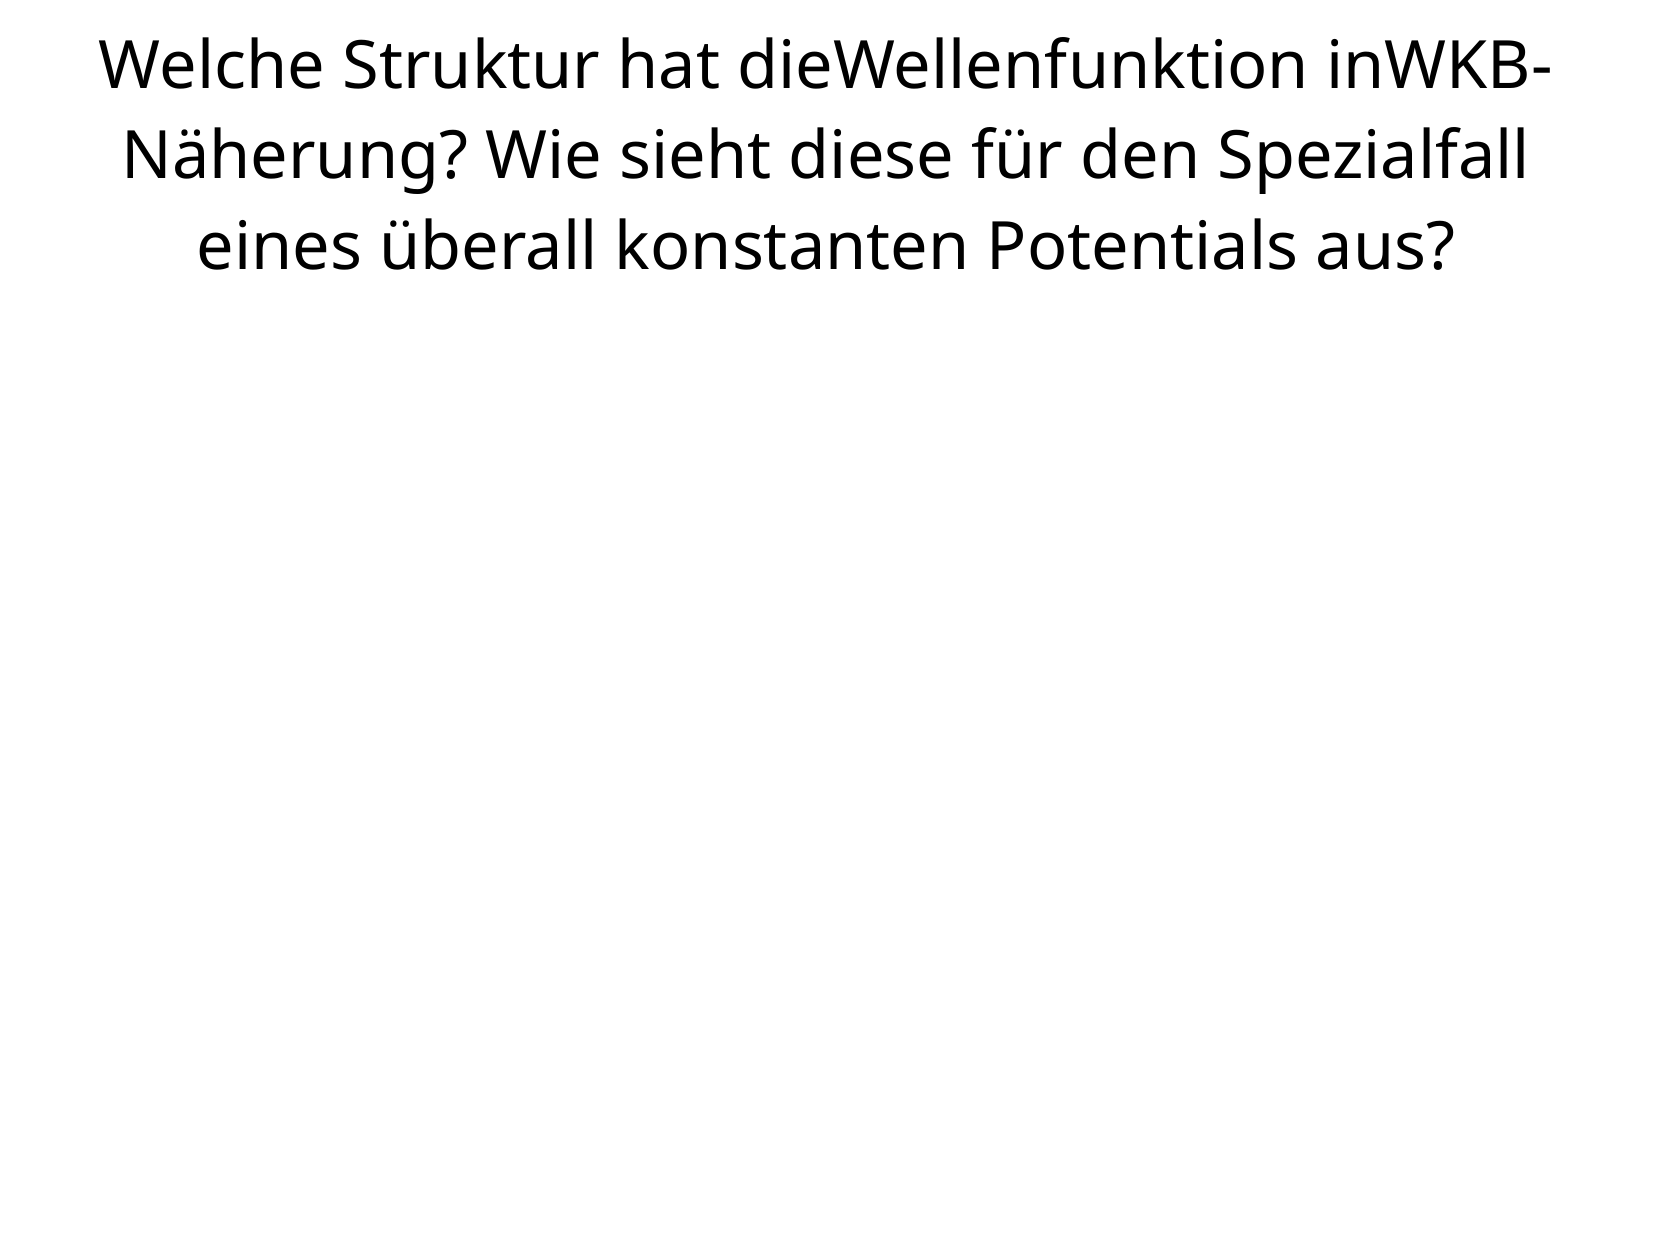

# Welche Struktur hat dieWellenfunktion inWKB-Näherung? Wie sieht diese für den Spezialfall eines überall konstanten Potentials aus?